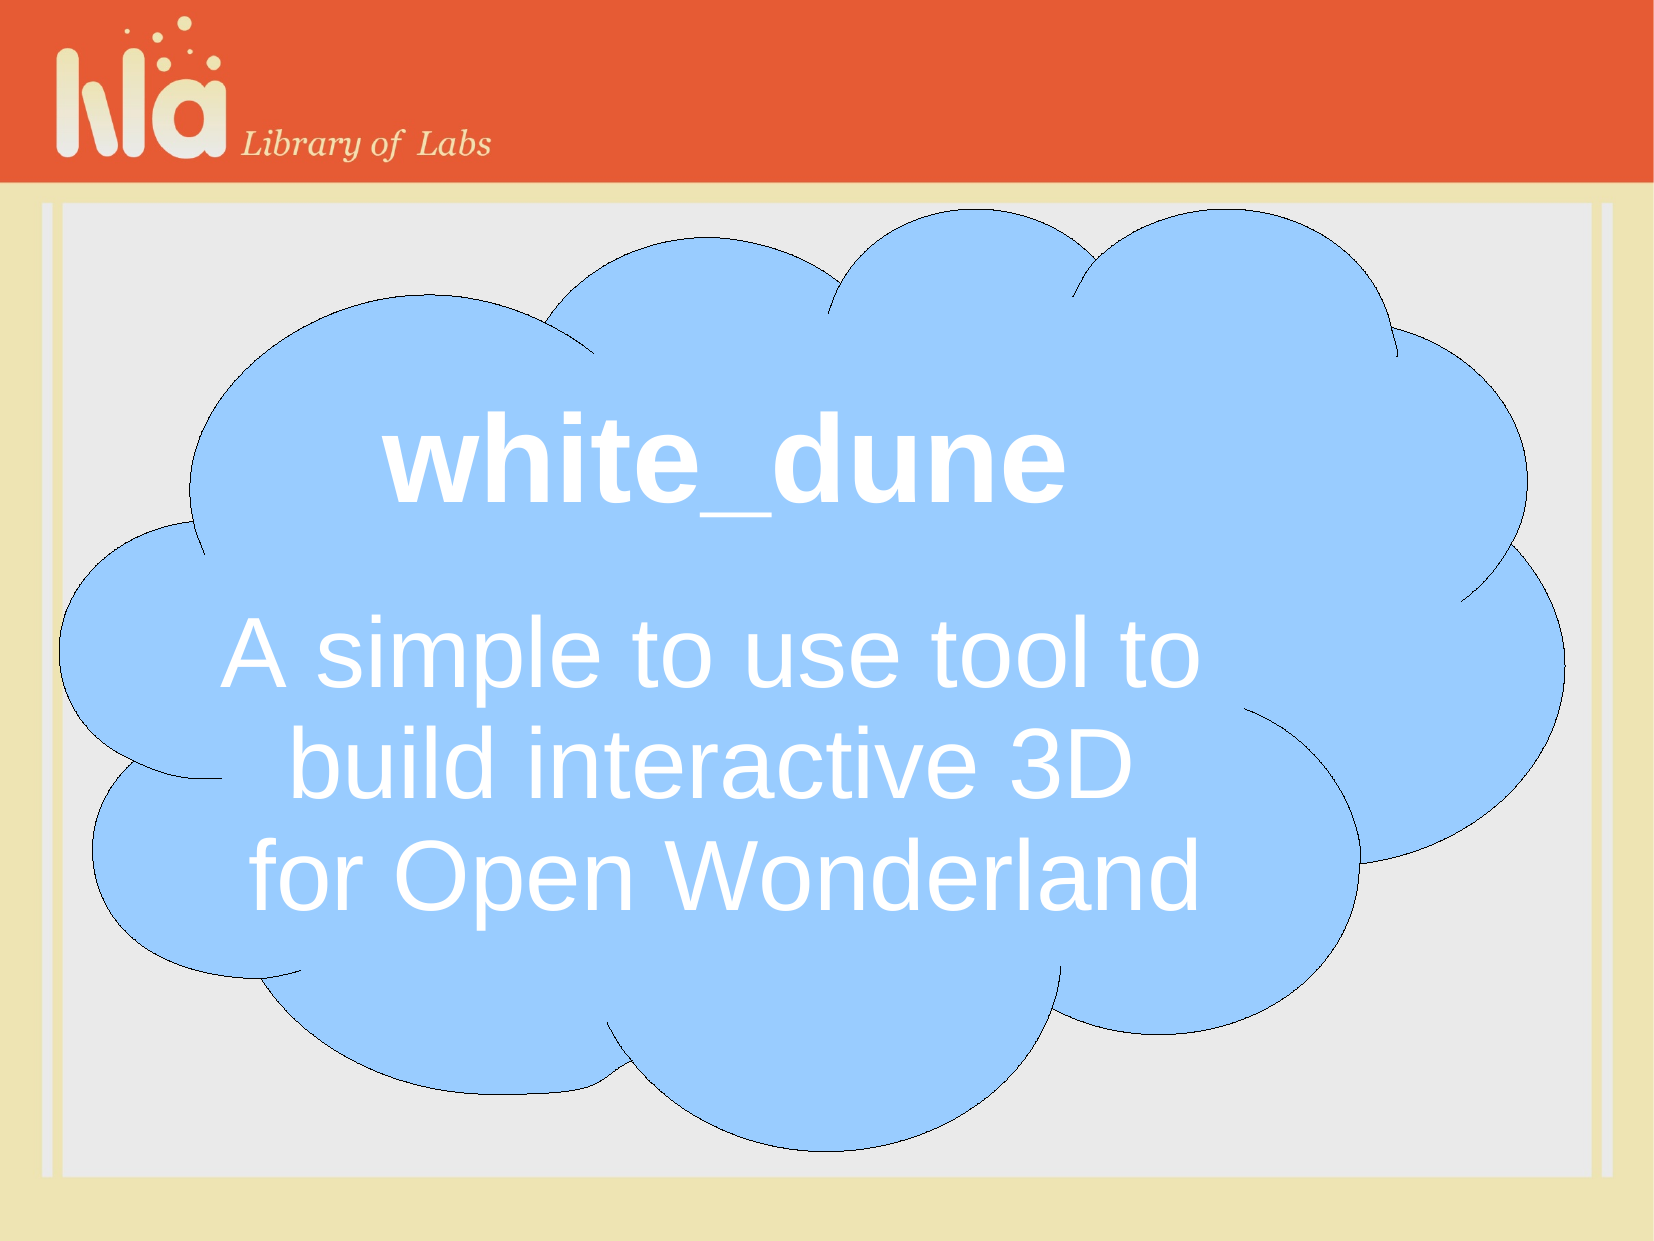

white_dune
A simple to use tool to
build interactive 3D
for Open Wonderland